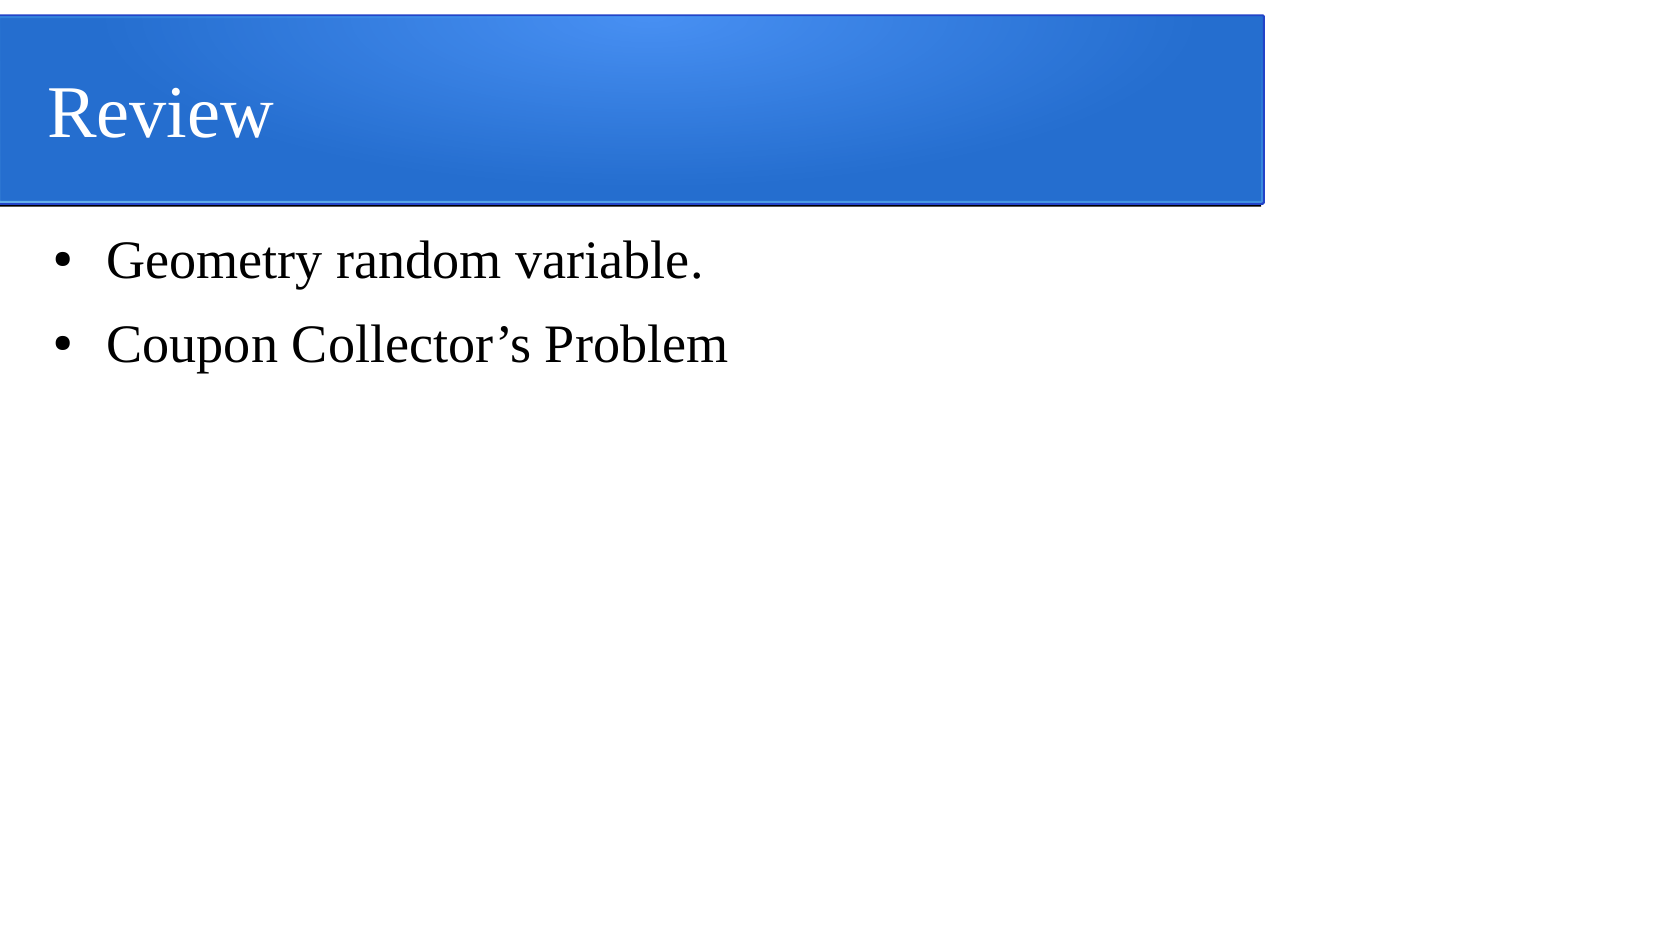

# Review
Geometry random variable.
Coupon Collector’s Problem